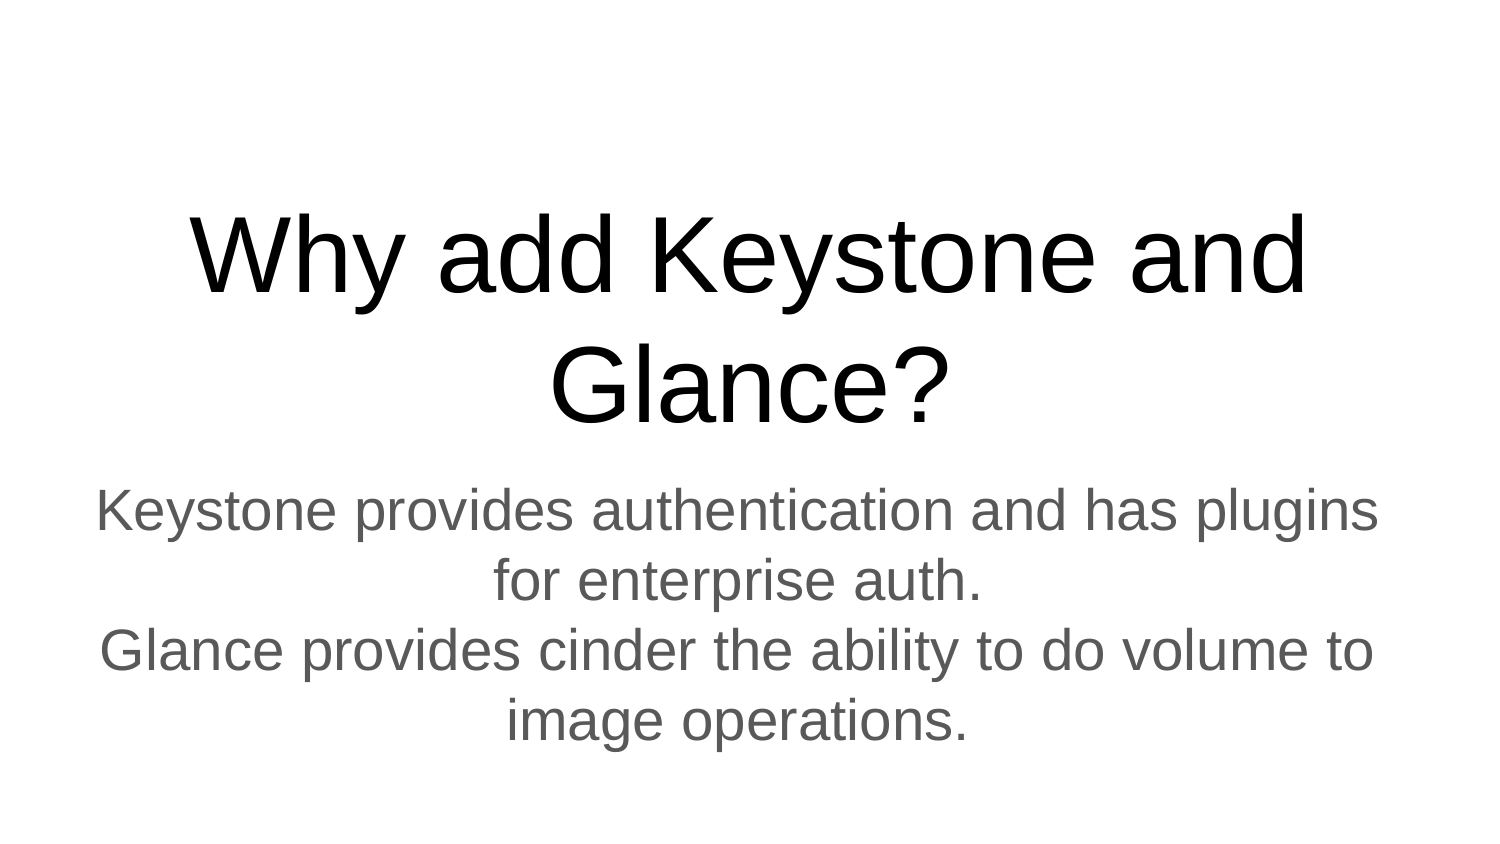

# Why add Keystone and Glance?
Keystone provides authentication and has plugins for enterprise auth.
Glance provides cinder the ability to do volume to image operations.